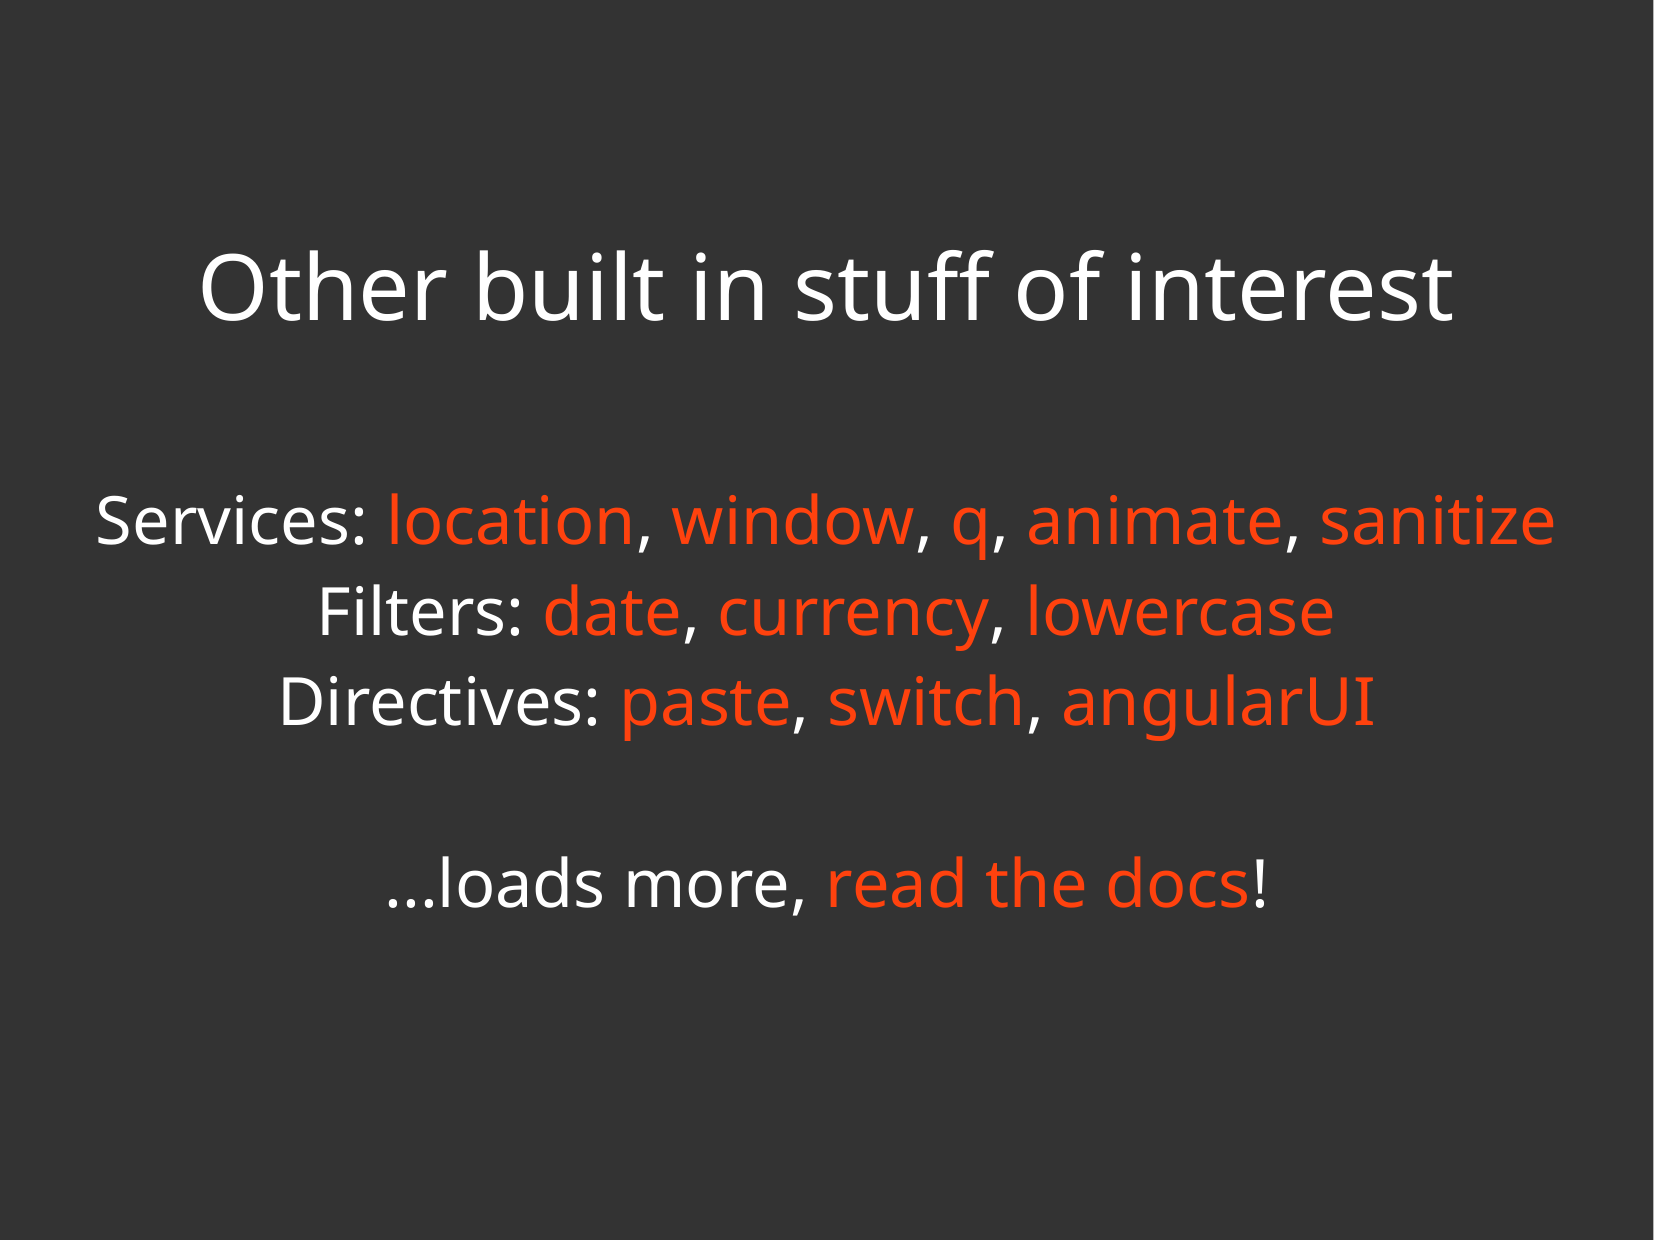

# Other built in stuff of interest
Services: location, window, q, animate, sanitize
Filters: date, currency, lowercase
Directives: paste, switch, angularUI
...loads more, read the docs!